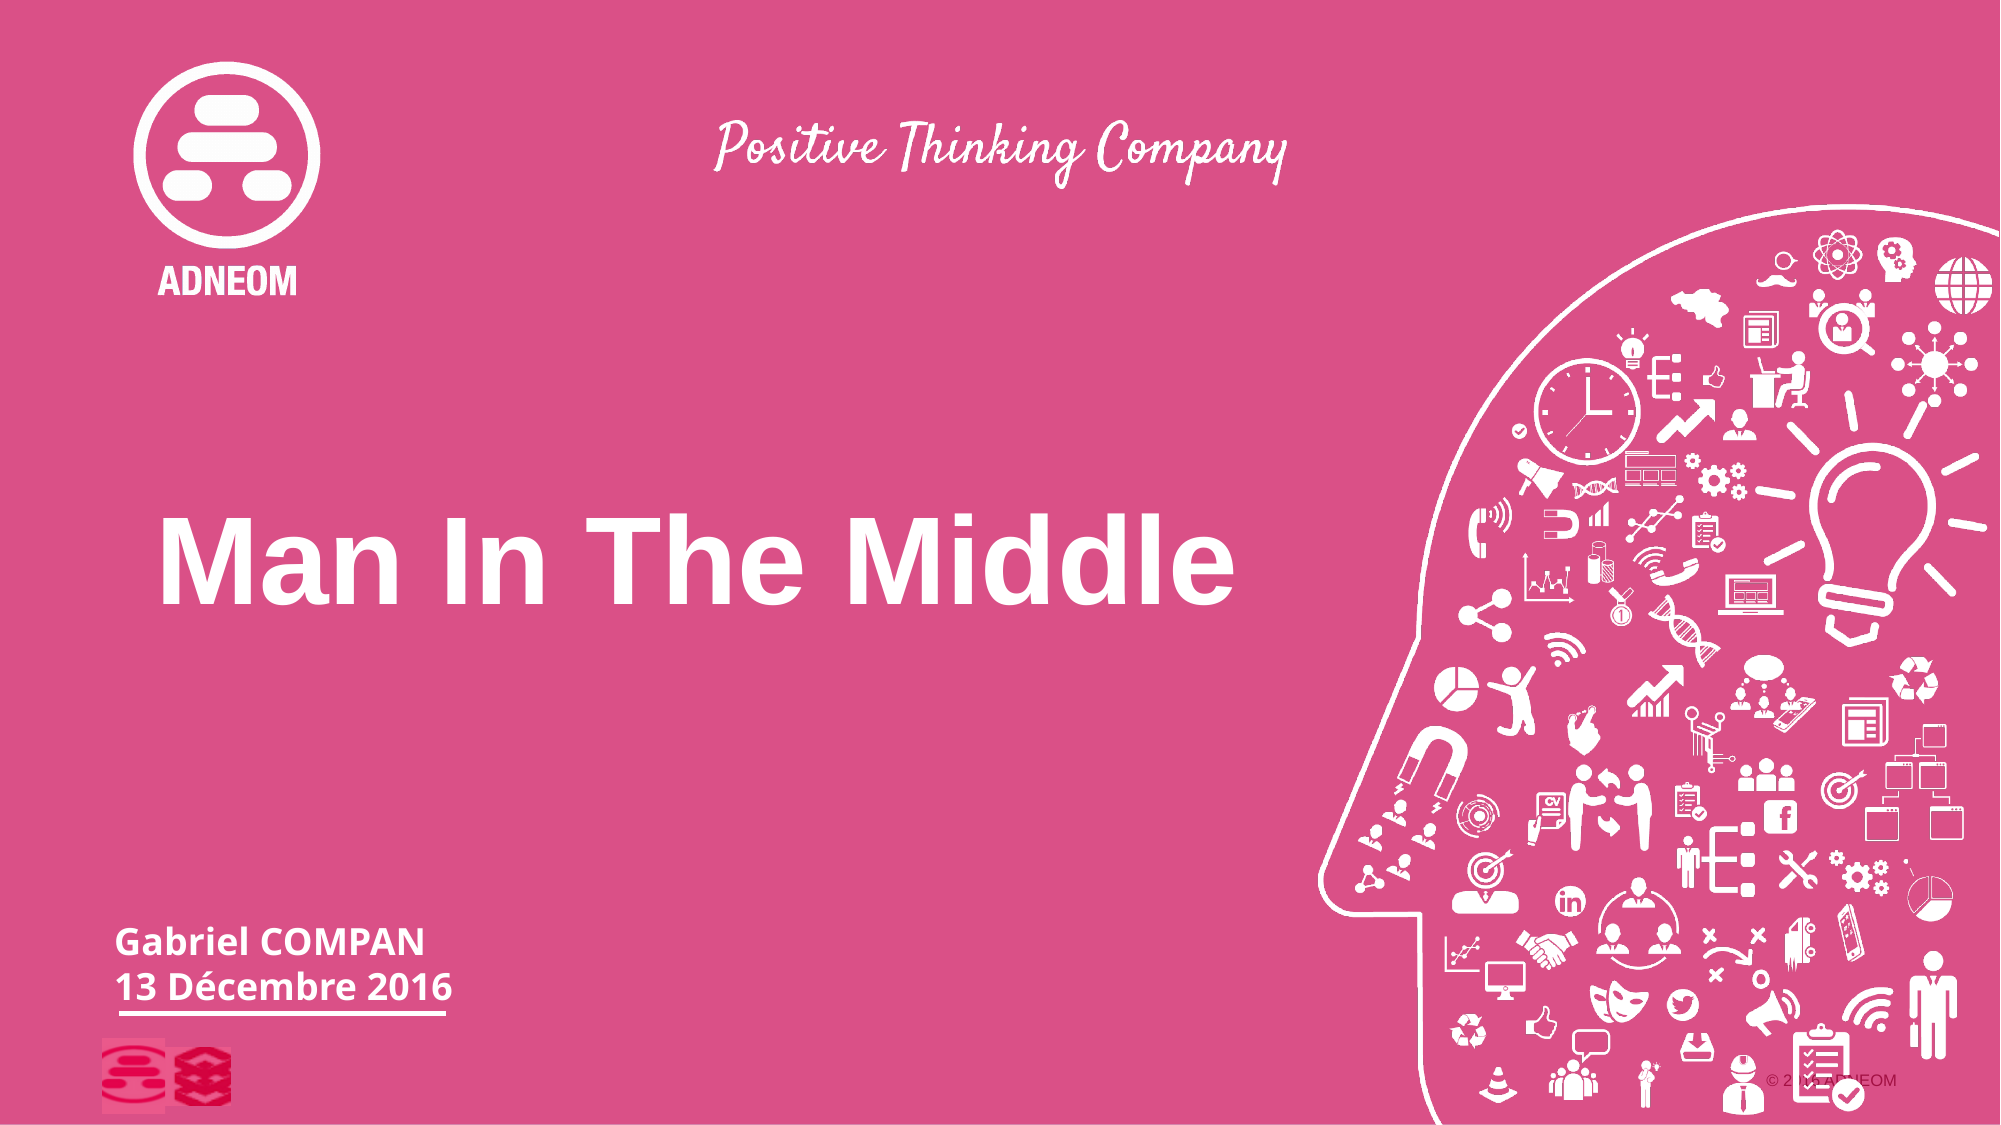

# Man In The Middle
Gabriel COMPAN
13 Décembre 2016